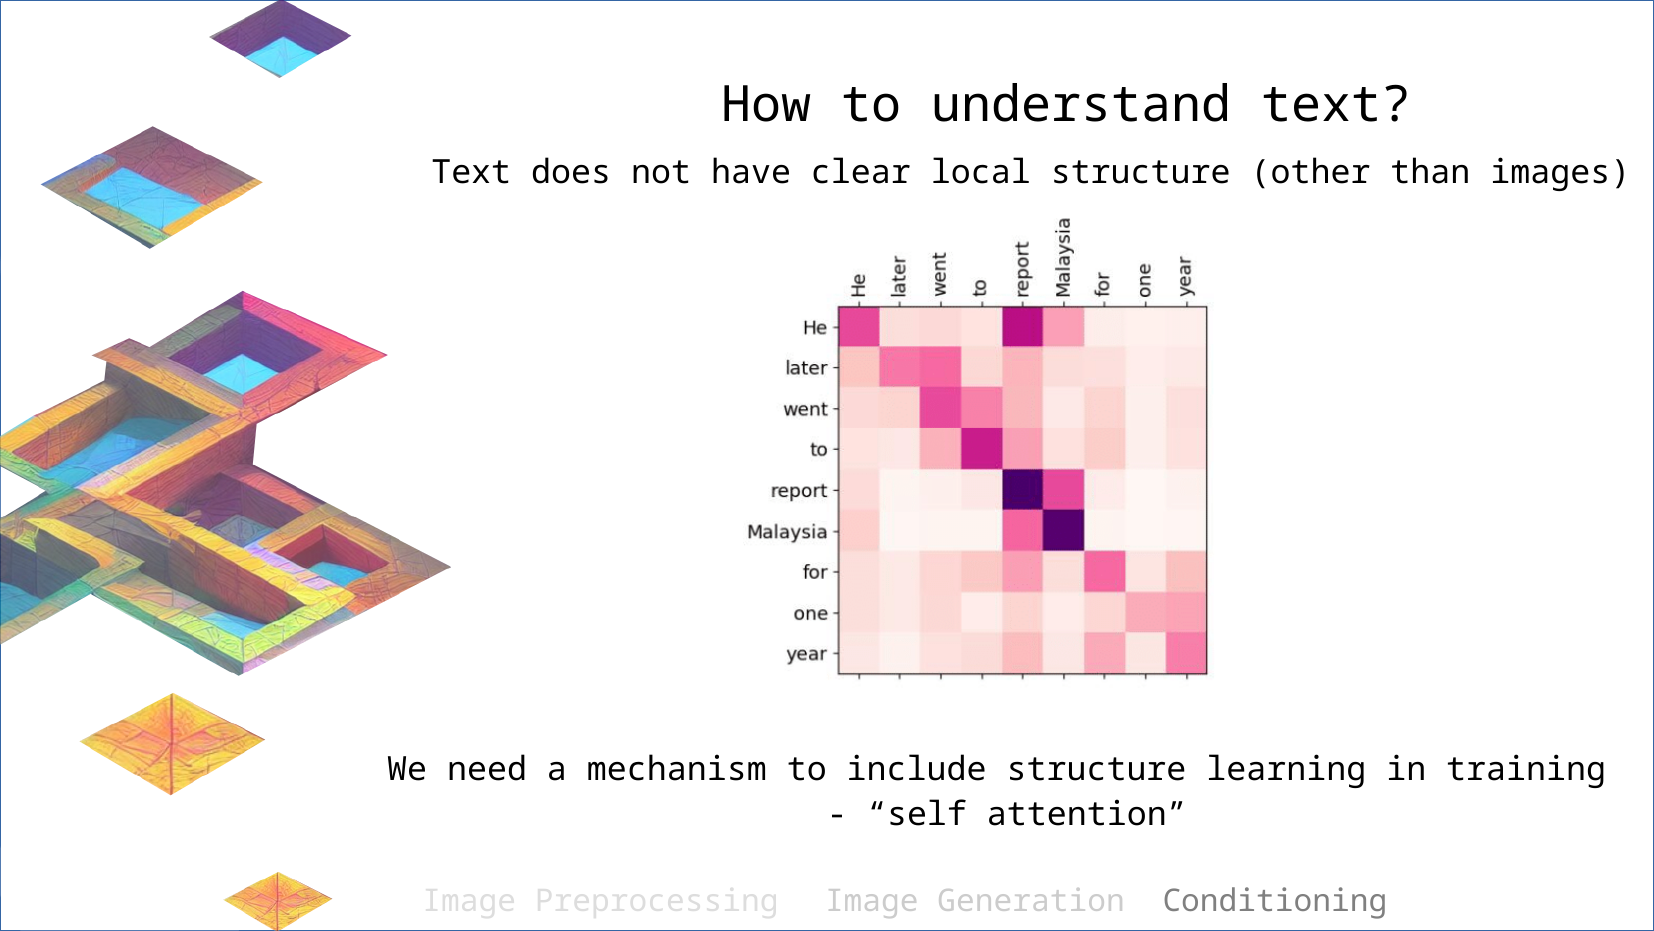

How to understand text?
Text does not have clear local structure (other than images)
We need a mechanism to include structure learning in training
- “self attention”
# Image Preprocessing
Image Generation
Conditioning